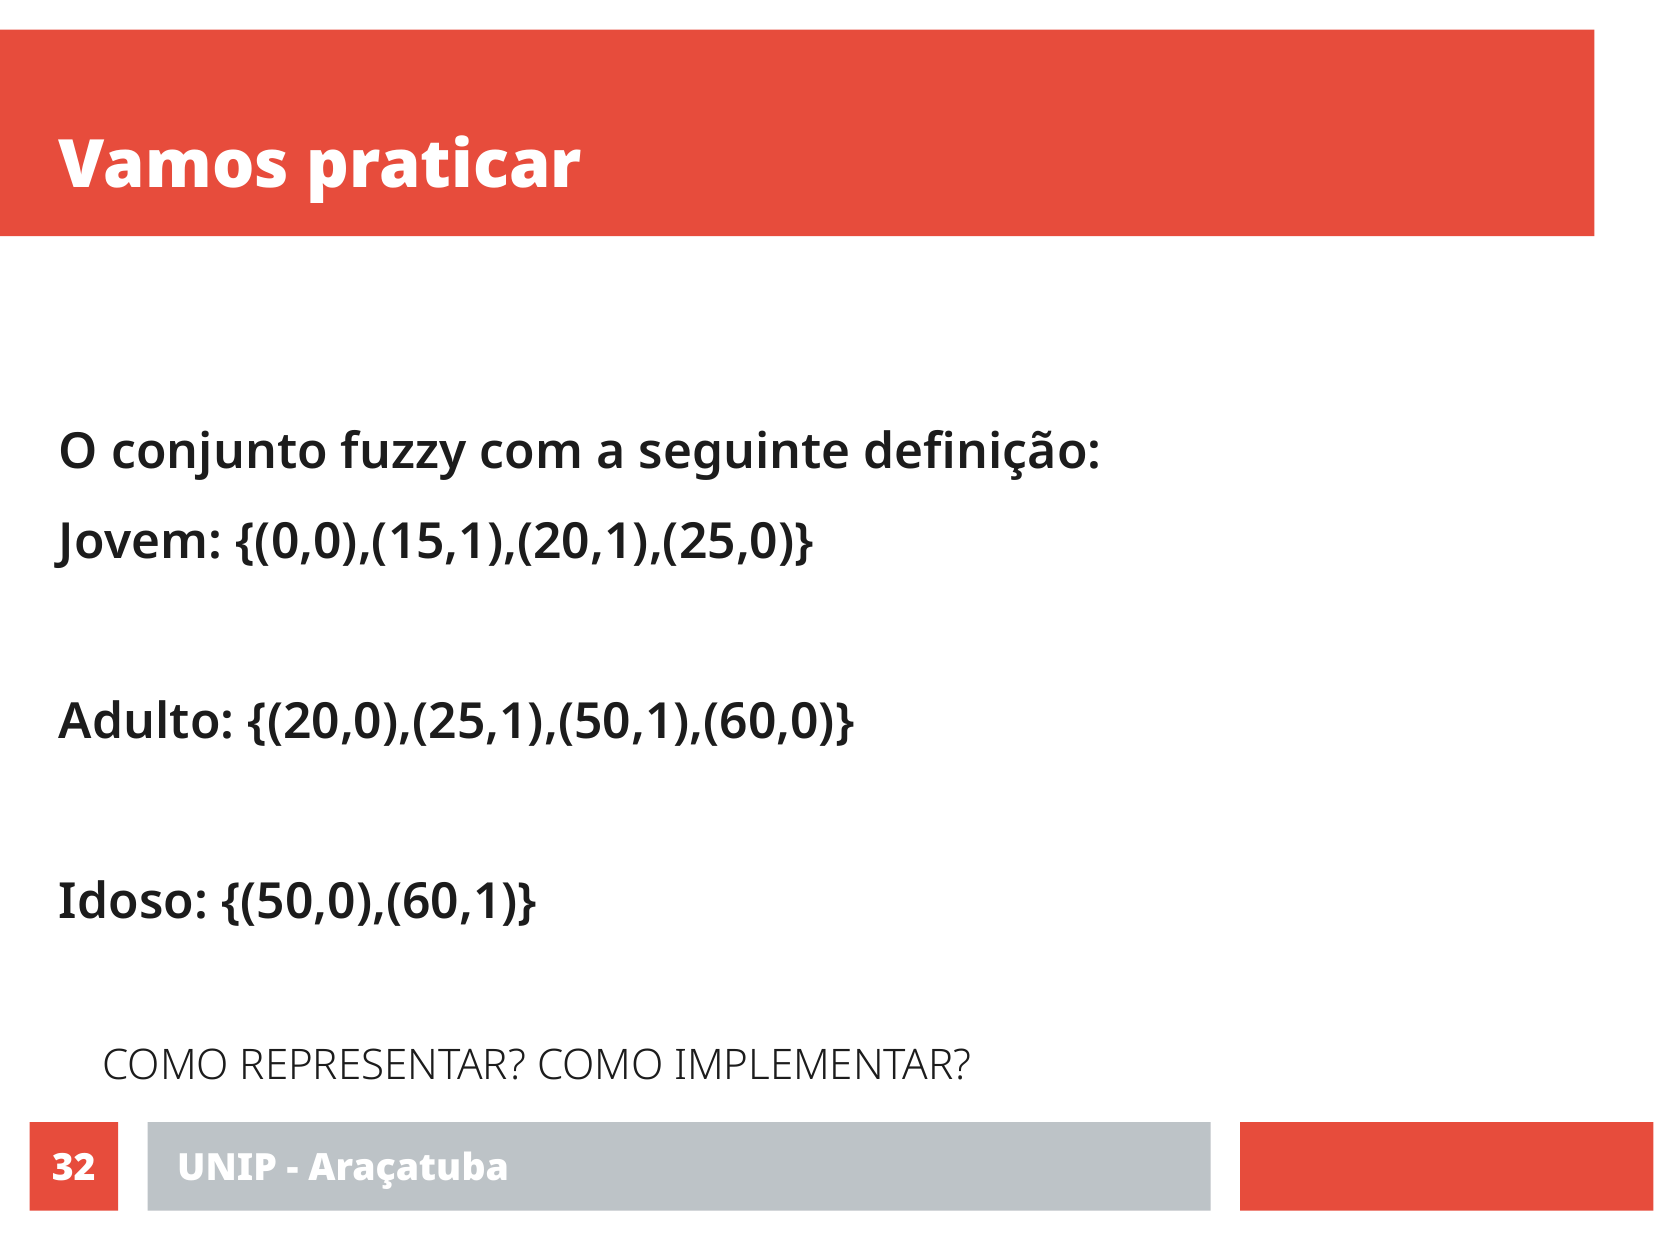

# Vamos praticar
O conjunto fuzzy com a seguinte definição:
Jovem: {(0,0),(15,1),(20,1),(25,0)}
Adulto: {(20,0),(25,1),(50,1),(60,0)}
Idoso: {(50,0),(60,1)}
COMO REPRESENTAR? COMO IMPLEMENTAR?
32
UNIP - Araçatuba